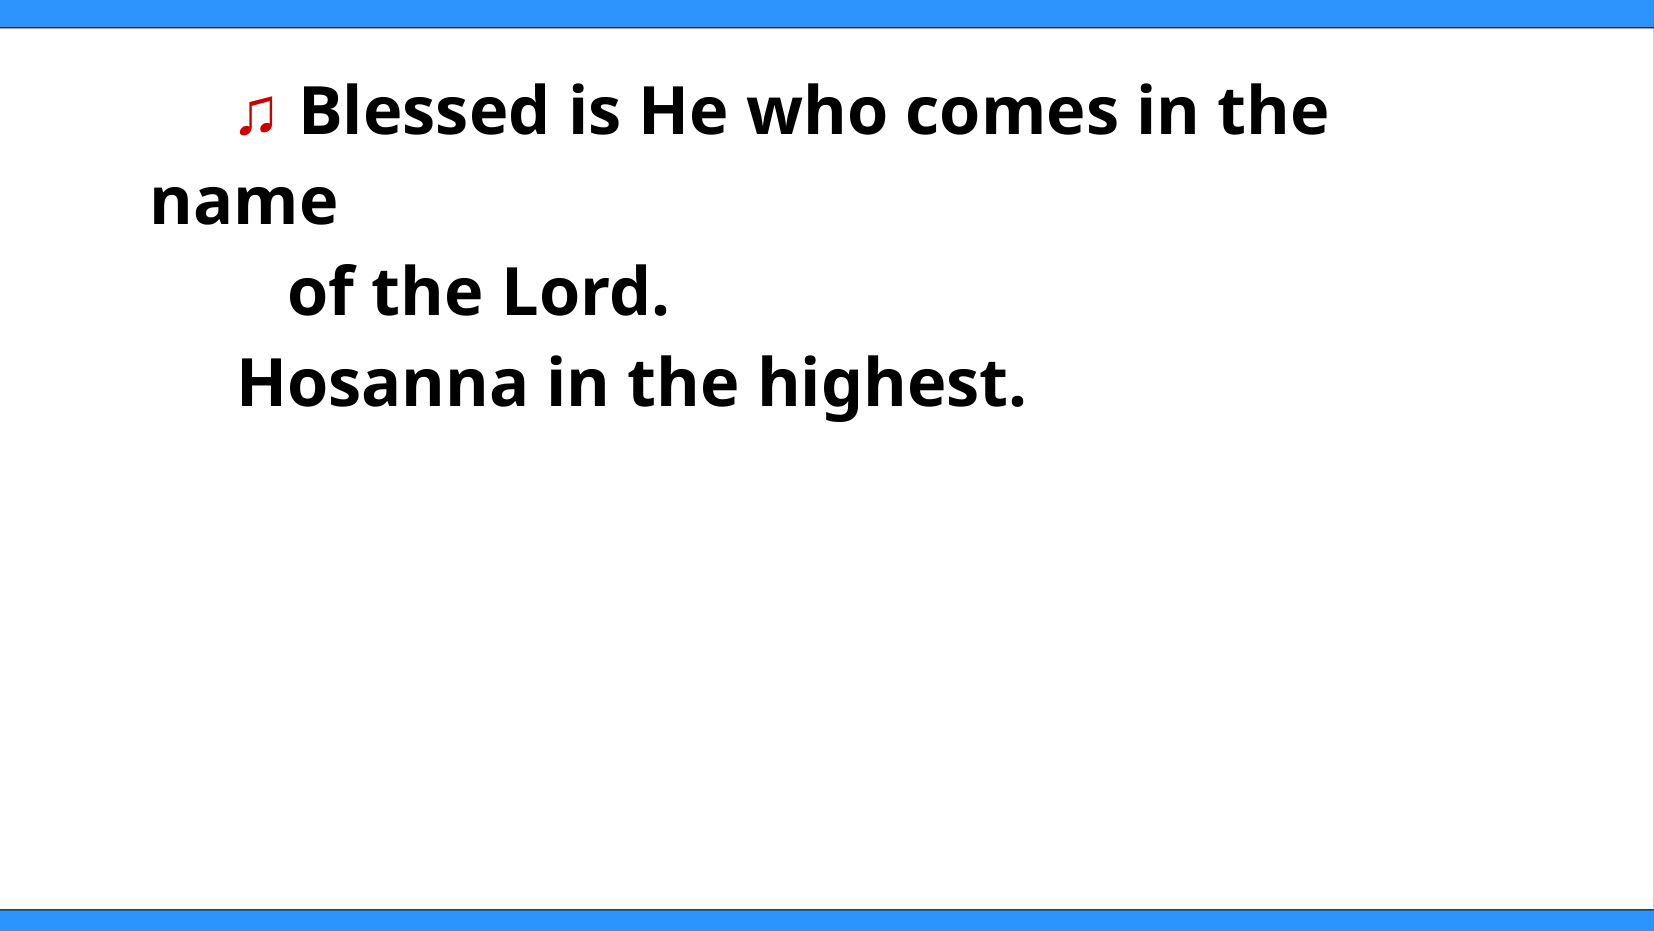

♫ Blessed is He who comes in the name
 of the Lord.
 Hosanna in the highest.